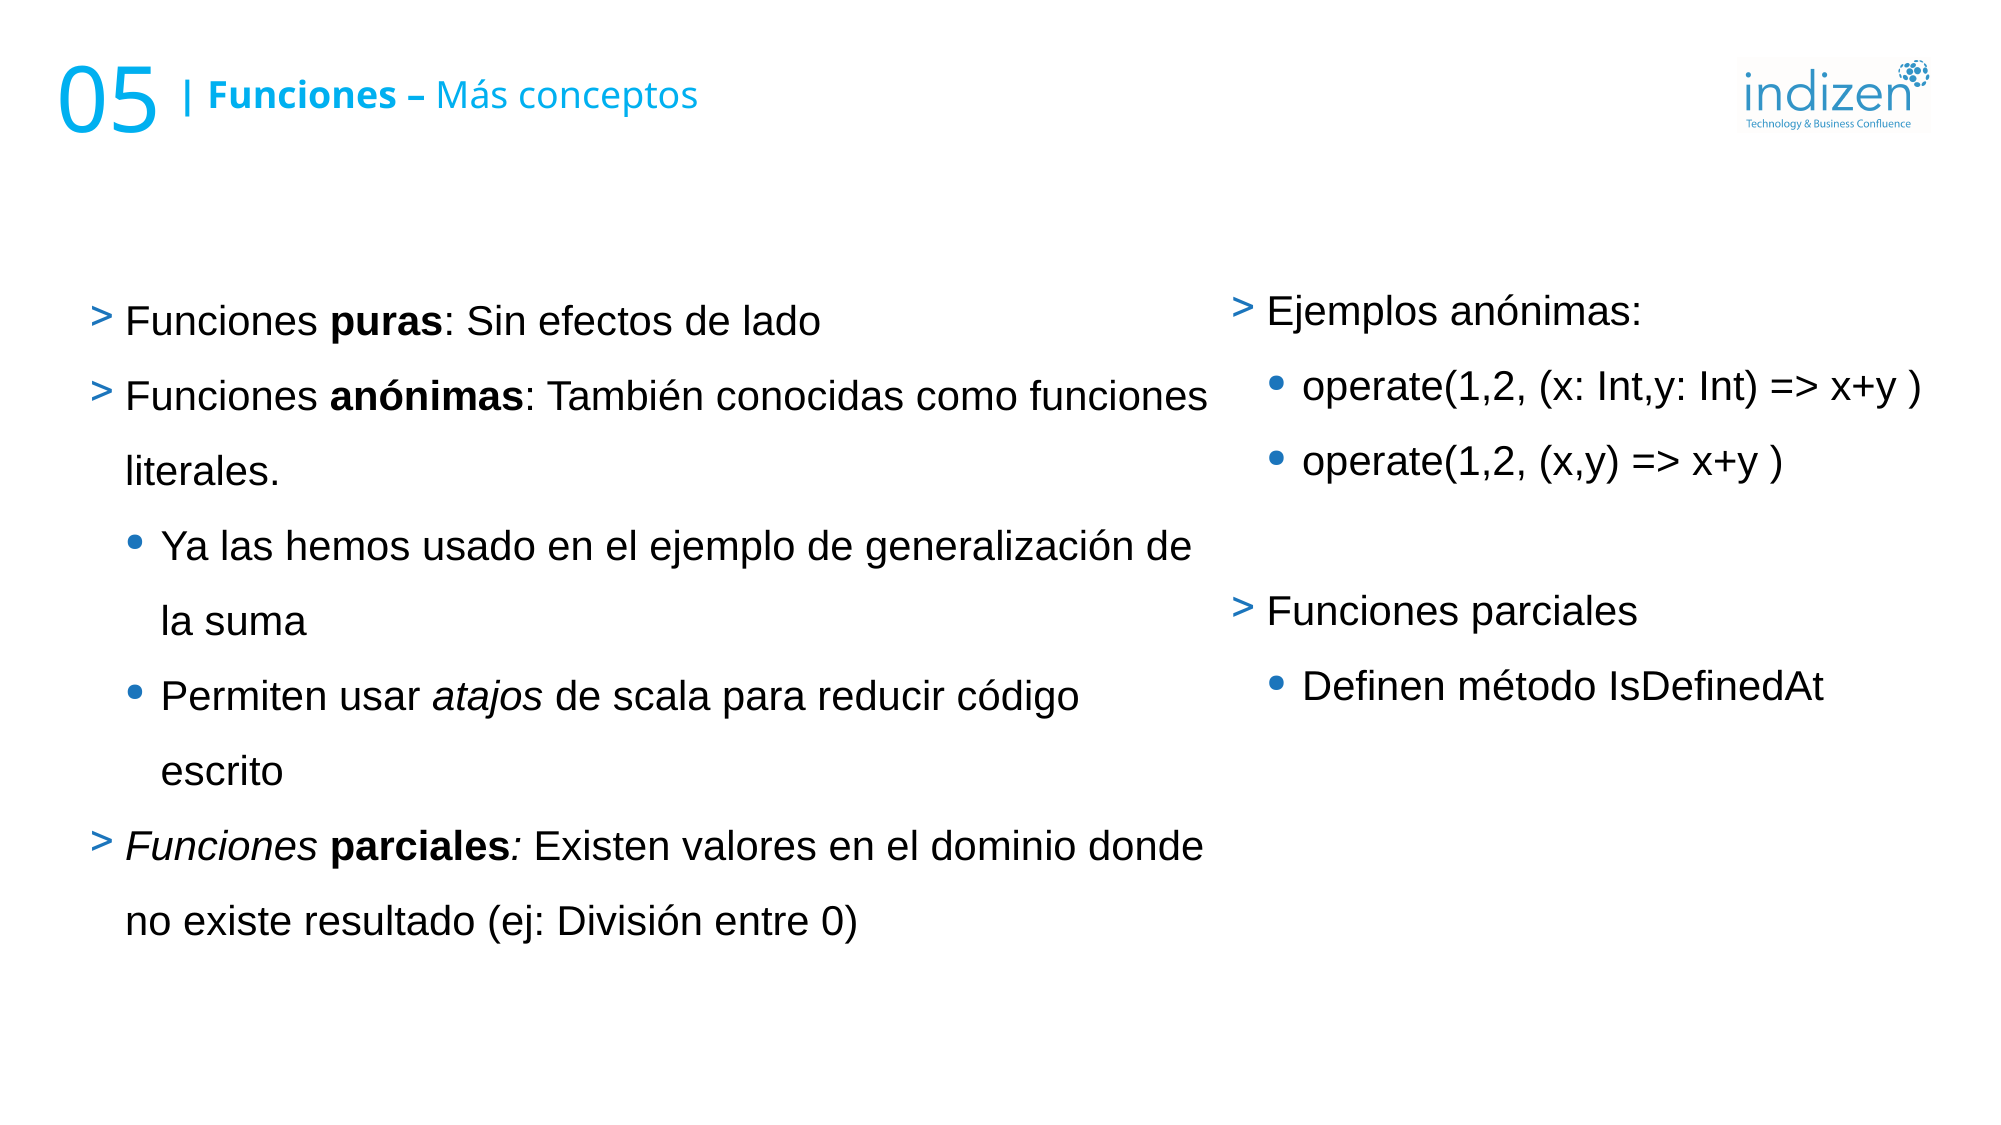

05
| Funciones – Más conceptos
Ejemplos anónimas:
operate(1,2, (x: Int,y: Int) => x+y )
operate(1,2, (x,y) => x+y )
Funciones parciales
Definen método IsDefinedAt
Funciones puras: Sin efectos de lado
Funciones anónimas: También conocidas como funciones literales.
Ya las hemos usado en el ejemplo de generalización de la suma
Permiten usar atajos de scala para reducir código escrito
Funciones parciales: Existen valores en el dominio donde no existe resultado (ej: División entre 0)